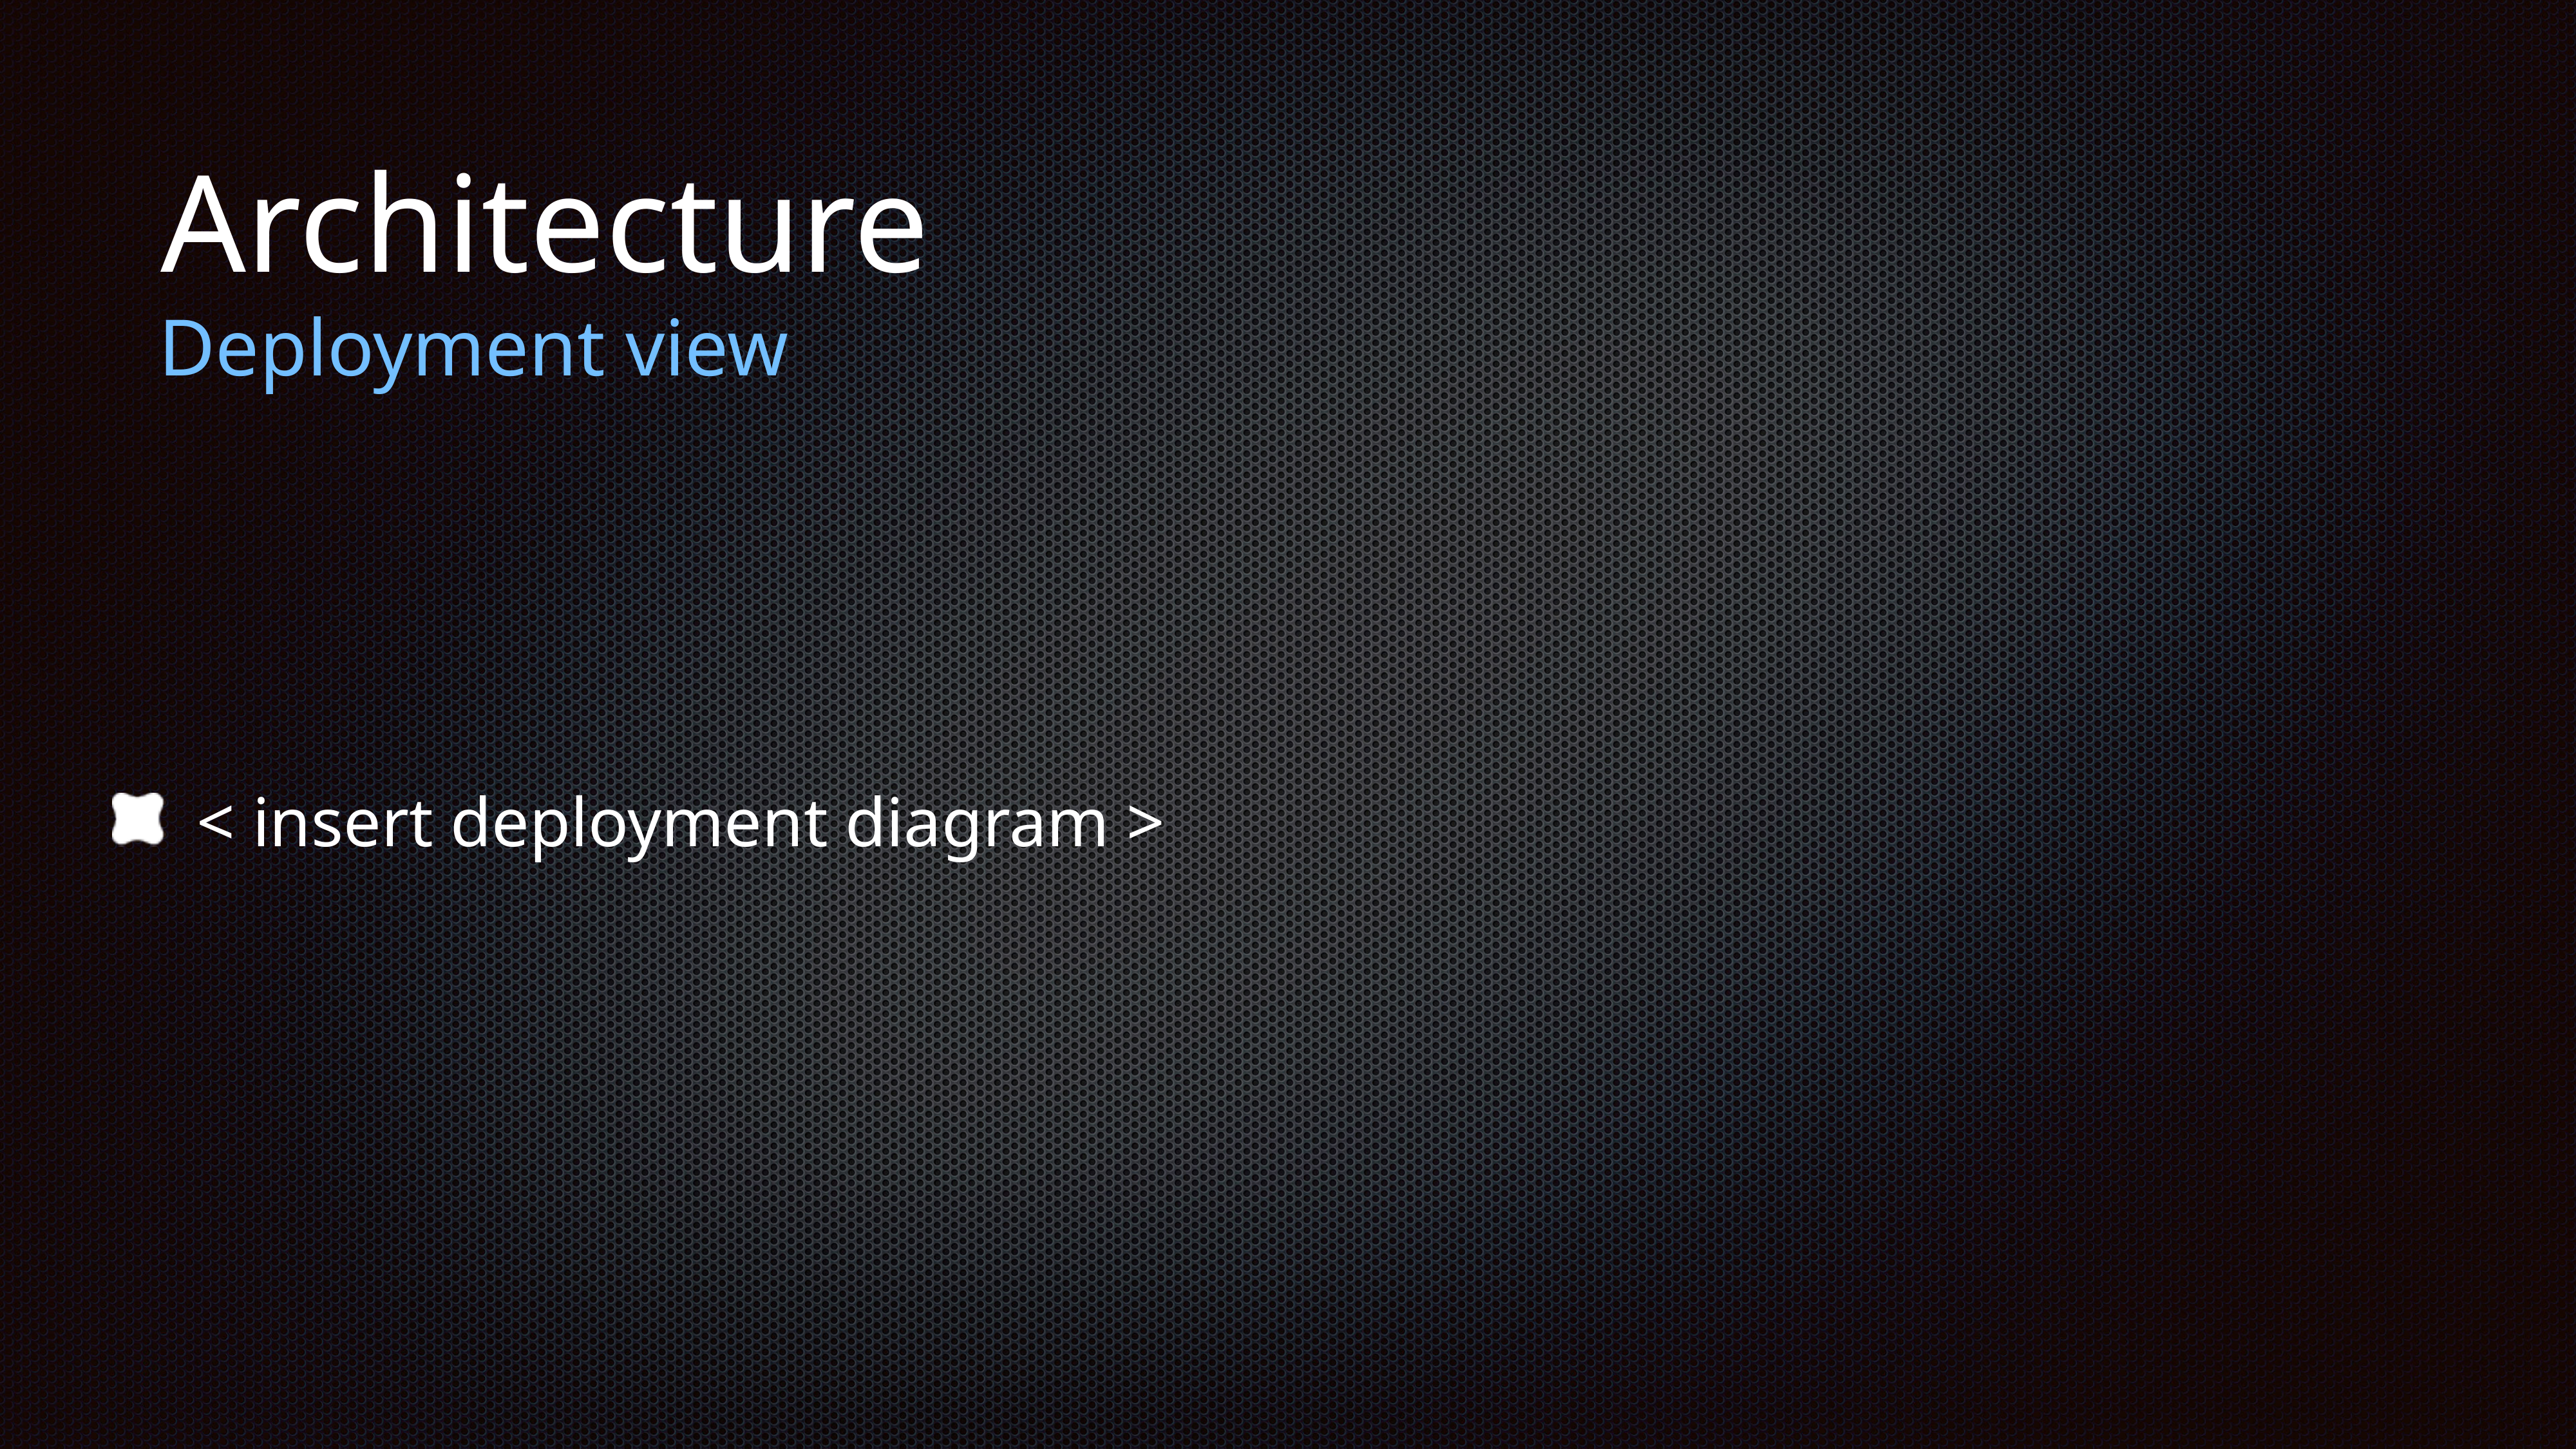

Architecture
# Deployment view
 < insert deployment diagram >